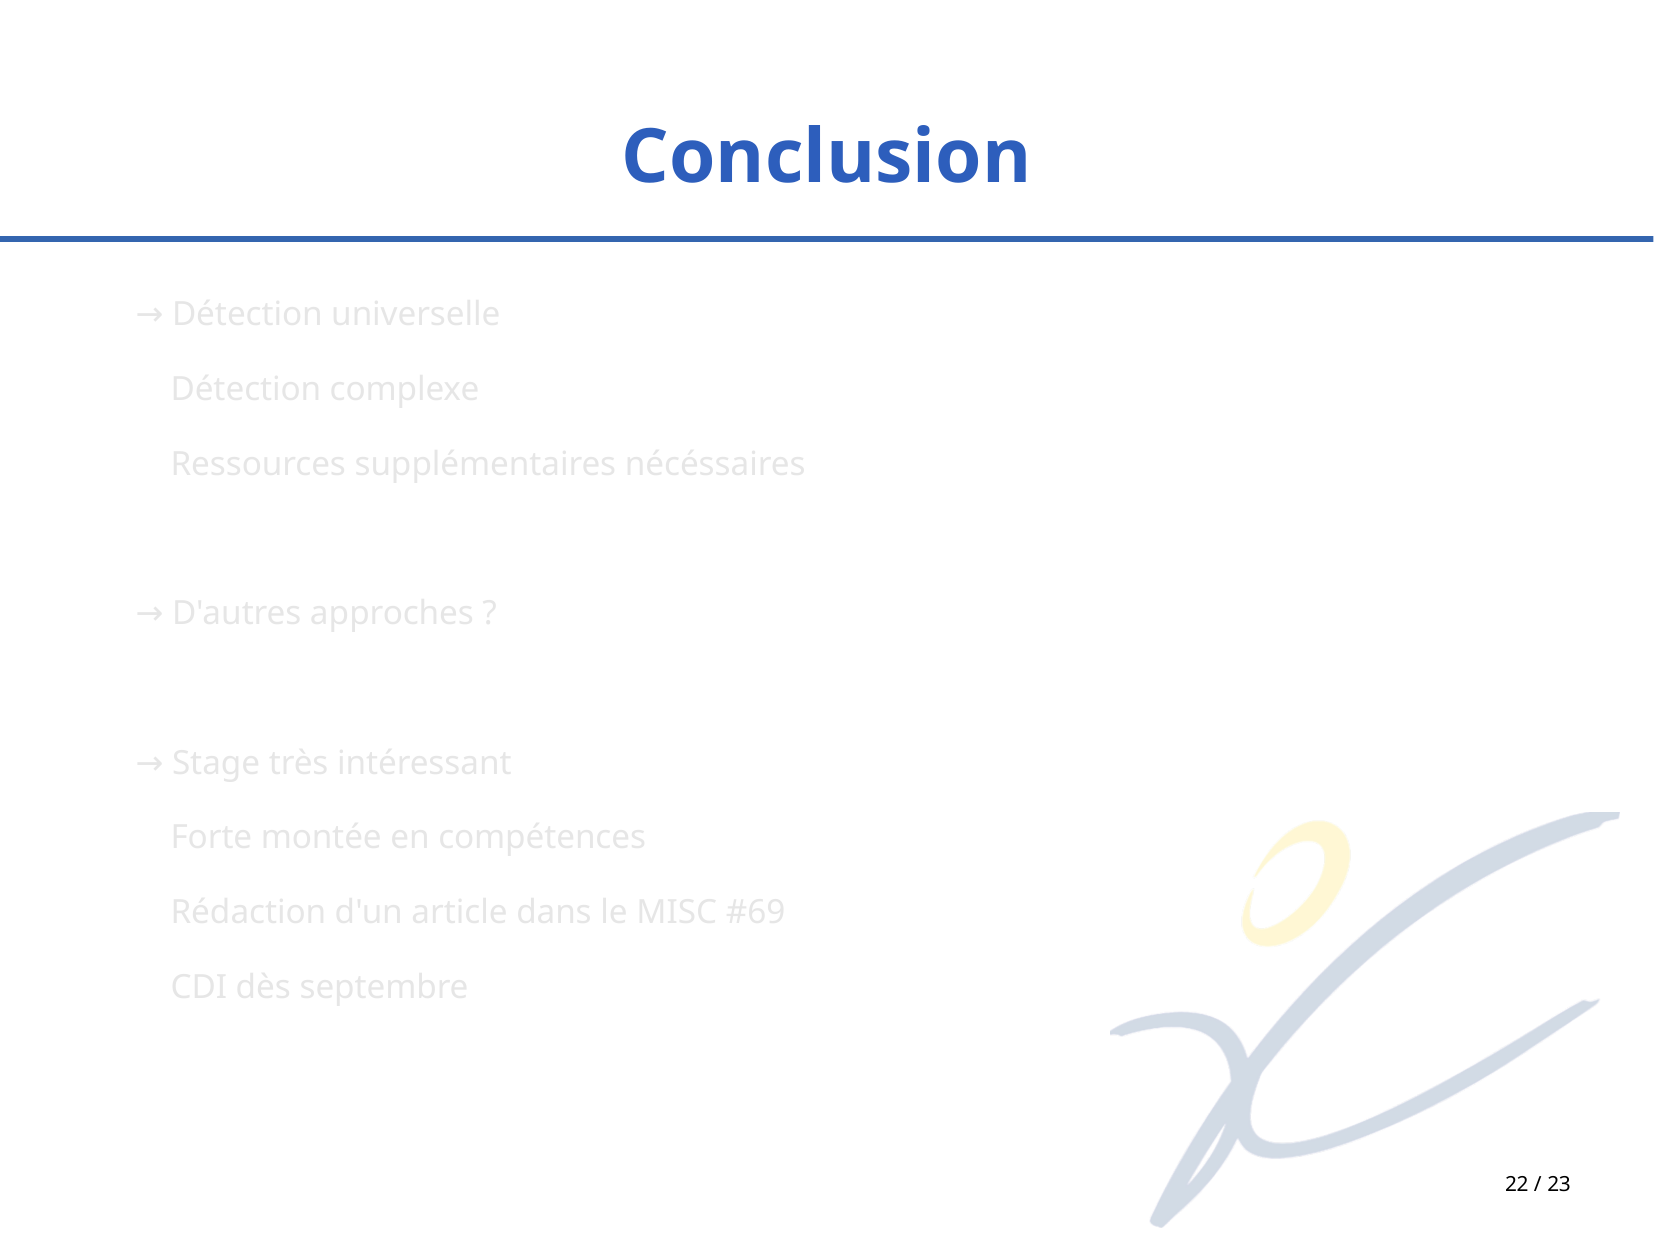

# Conclusion
→ Détection universelle
 Détection complexe
 Ressources supplémentaires nécéssaires
→ D'autres approches ?
→ Stage très intéressant
 Forte montée en compétences
 Rédaction d'un article dans le MISC #69
 CDI dès septembre
22